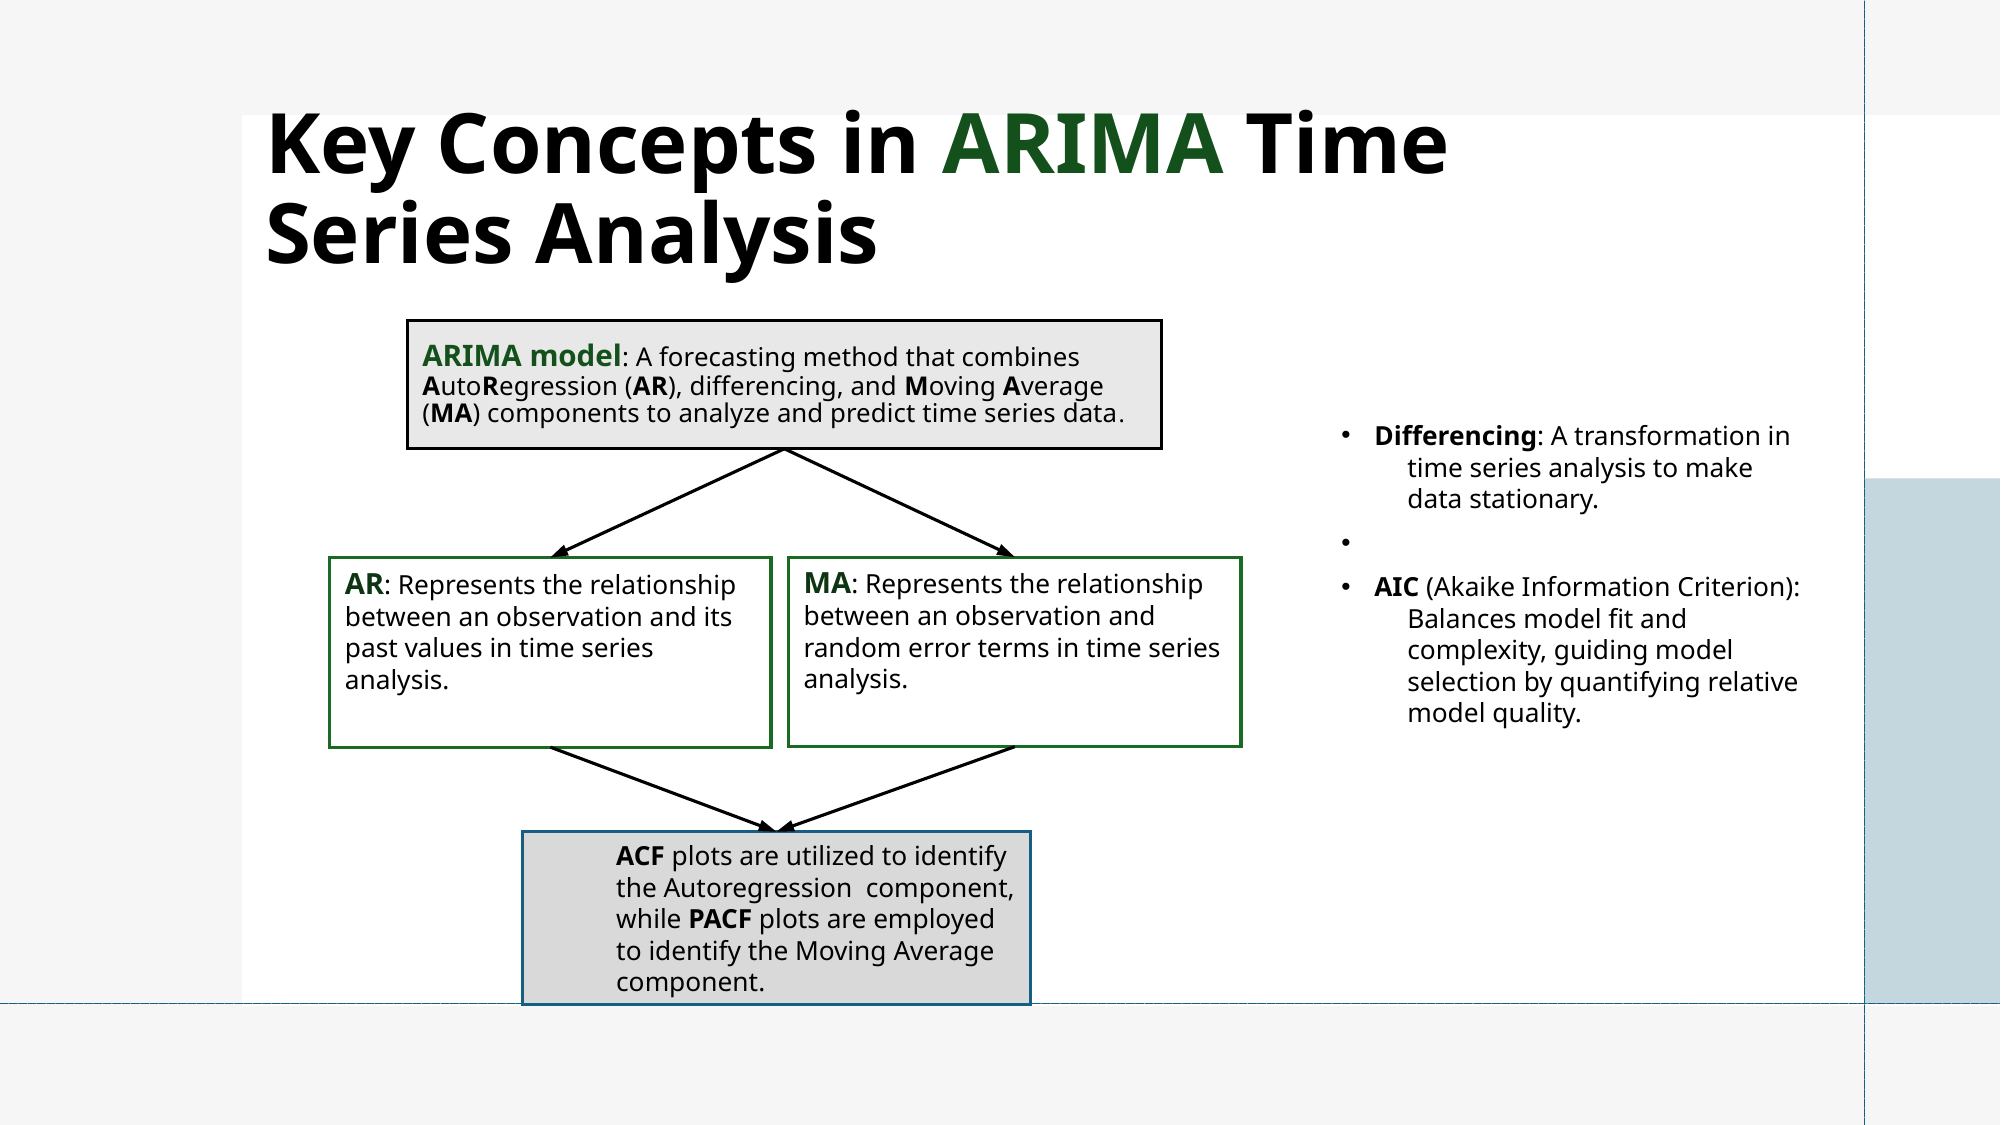

# Key Concepts in ARIMA Time Series Analysis
ARIMA model: A forecasting method that combines AutoRegression (AR), differencing, and Moving Average (MA) components to analyze and predict time series data.
Differencing: A transformation in time series analysis to make data stationary.
AIC (Akaike Information Criterion): Balances model fit and complexity, guiding model selection by quantifying relative model quality.
MA: Represents the relationship between an observation and random error terms in time series analysis.
AR: Represents the relationship between an observation and its past values in time series analysis.
ACF plots are utilized to identify the Autoregression component, while PACF plots are employed to identify the Moving Average component.